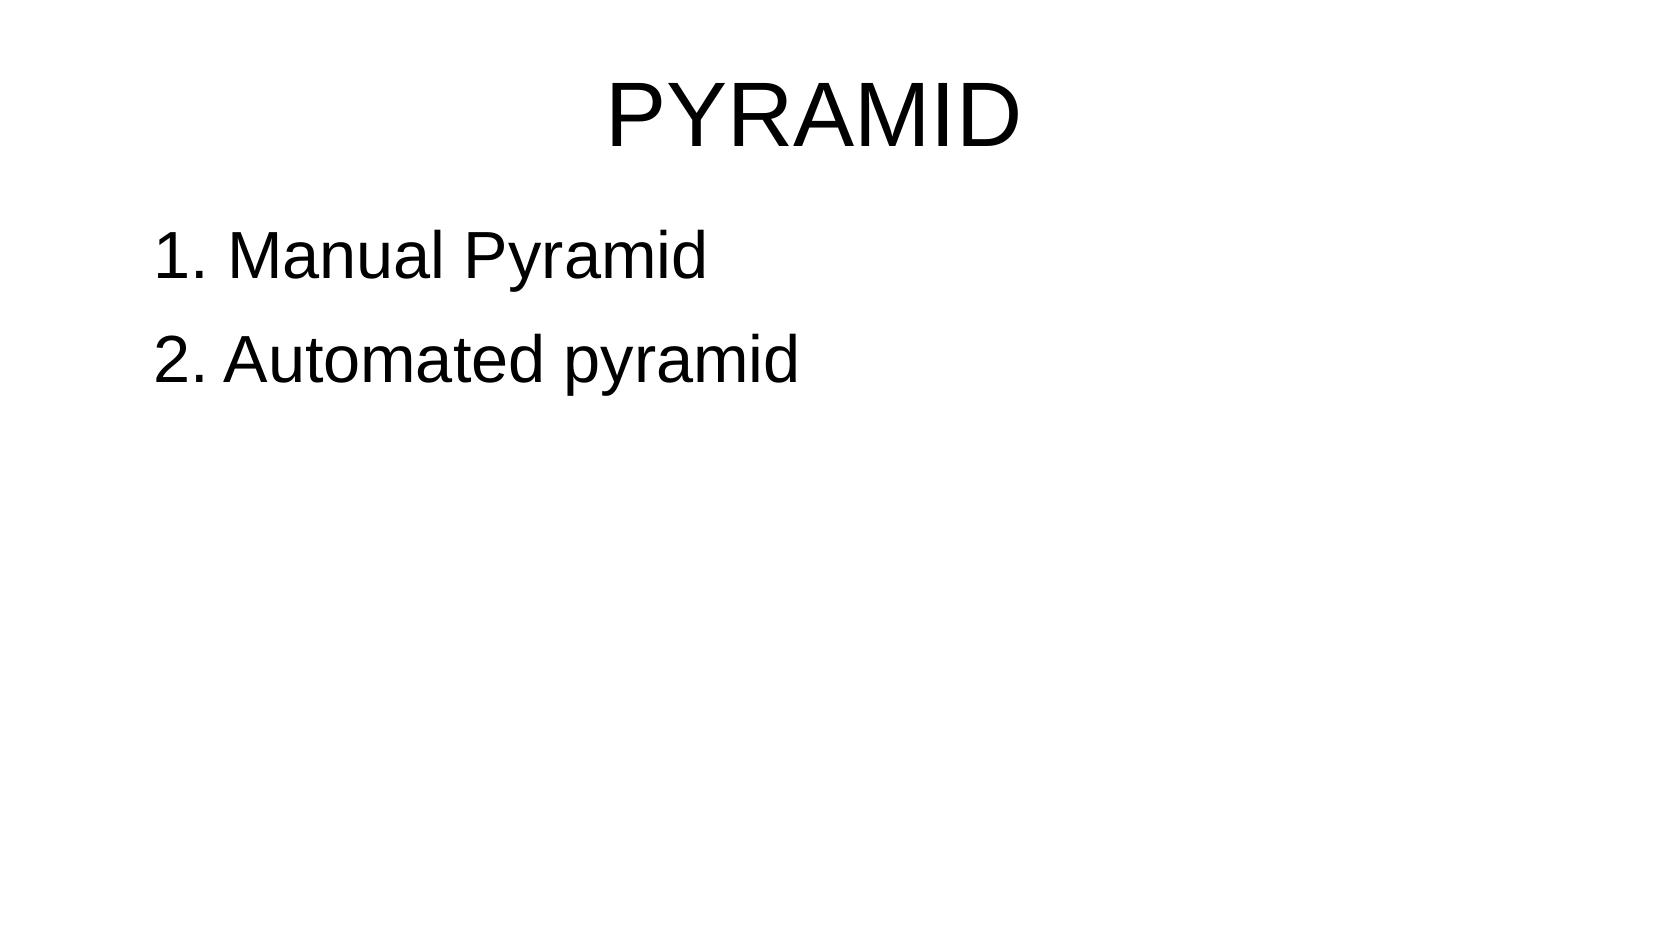

# PYRAMID
1. Manual Pyramid
2. Automated pyramid